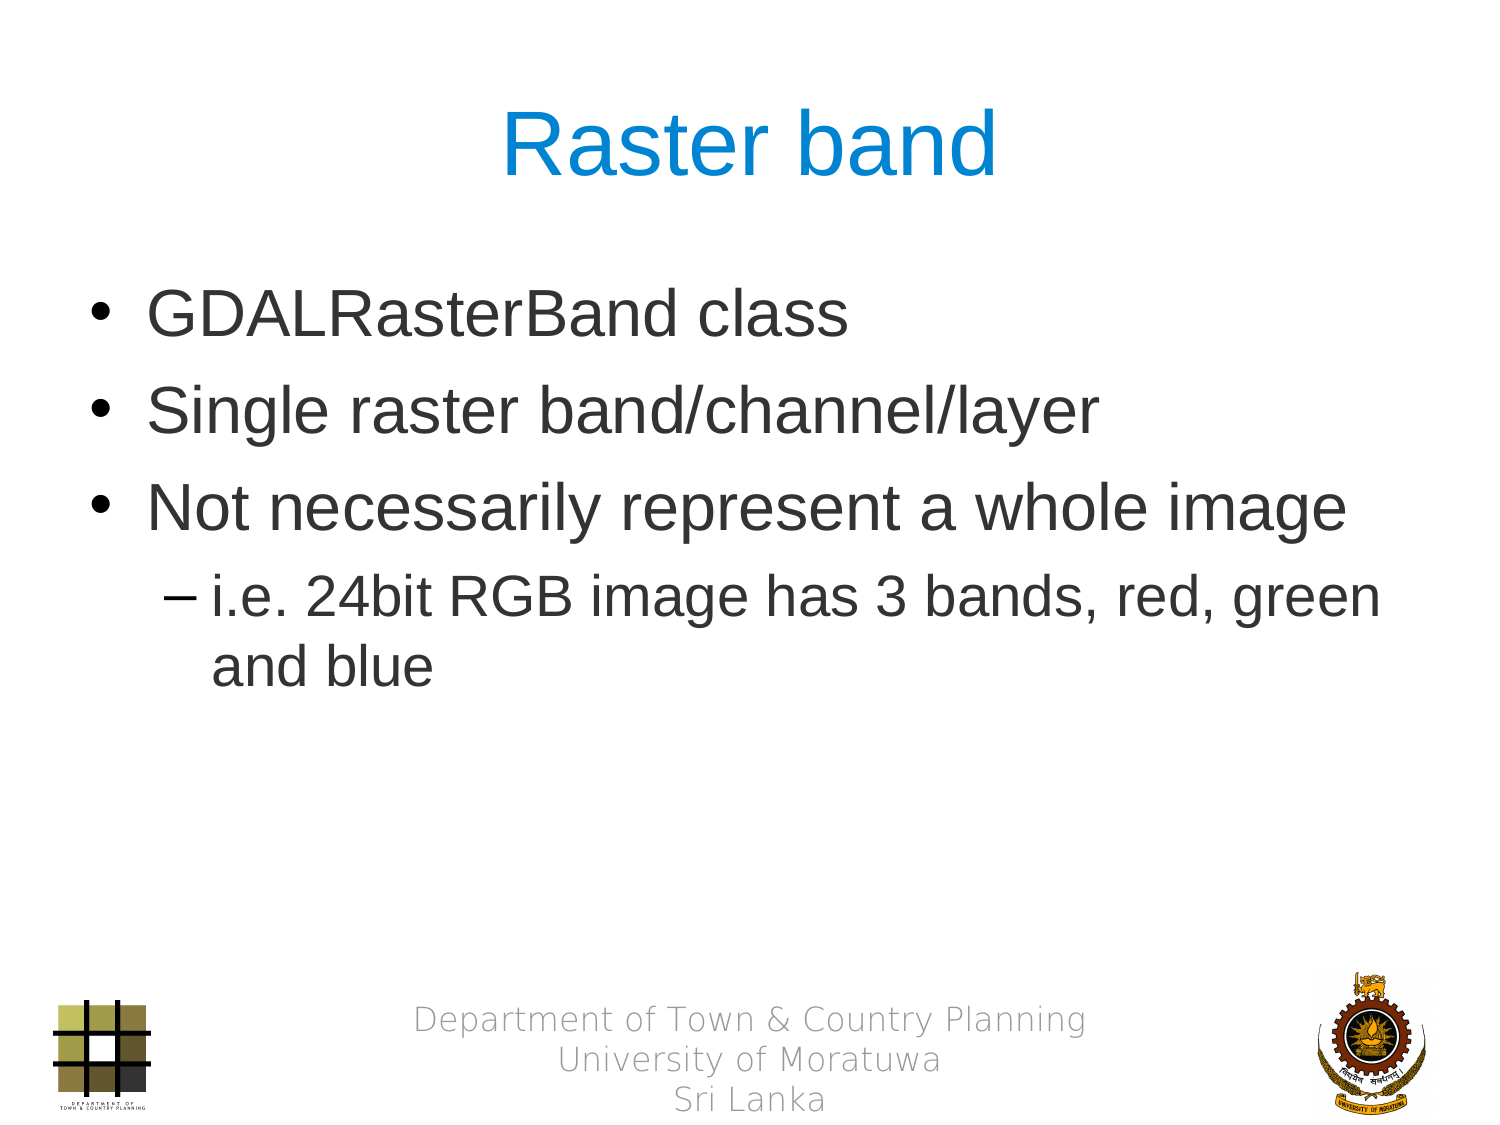

# Raster band
GDALRasterBand class
Single raster band/channel/layer
Not necessarily represent a whole image
i.e. 24bit RGB image has 3 bands, red, green and blue